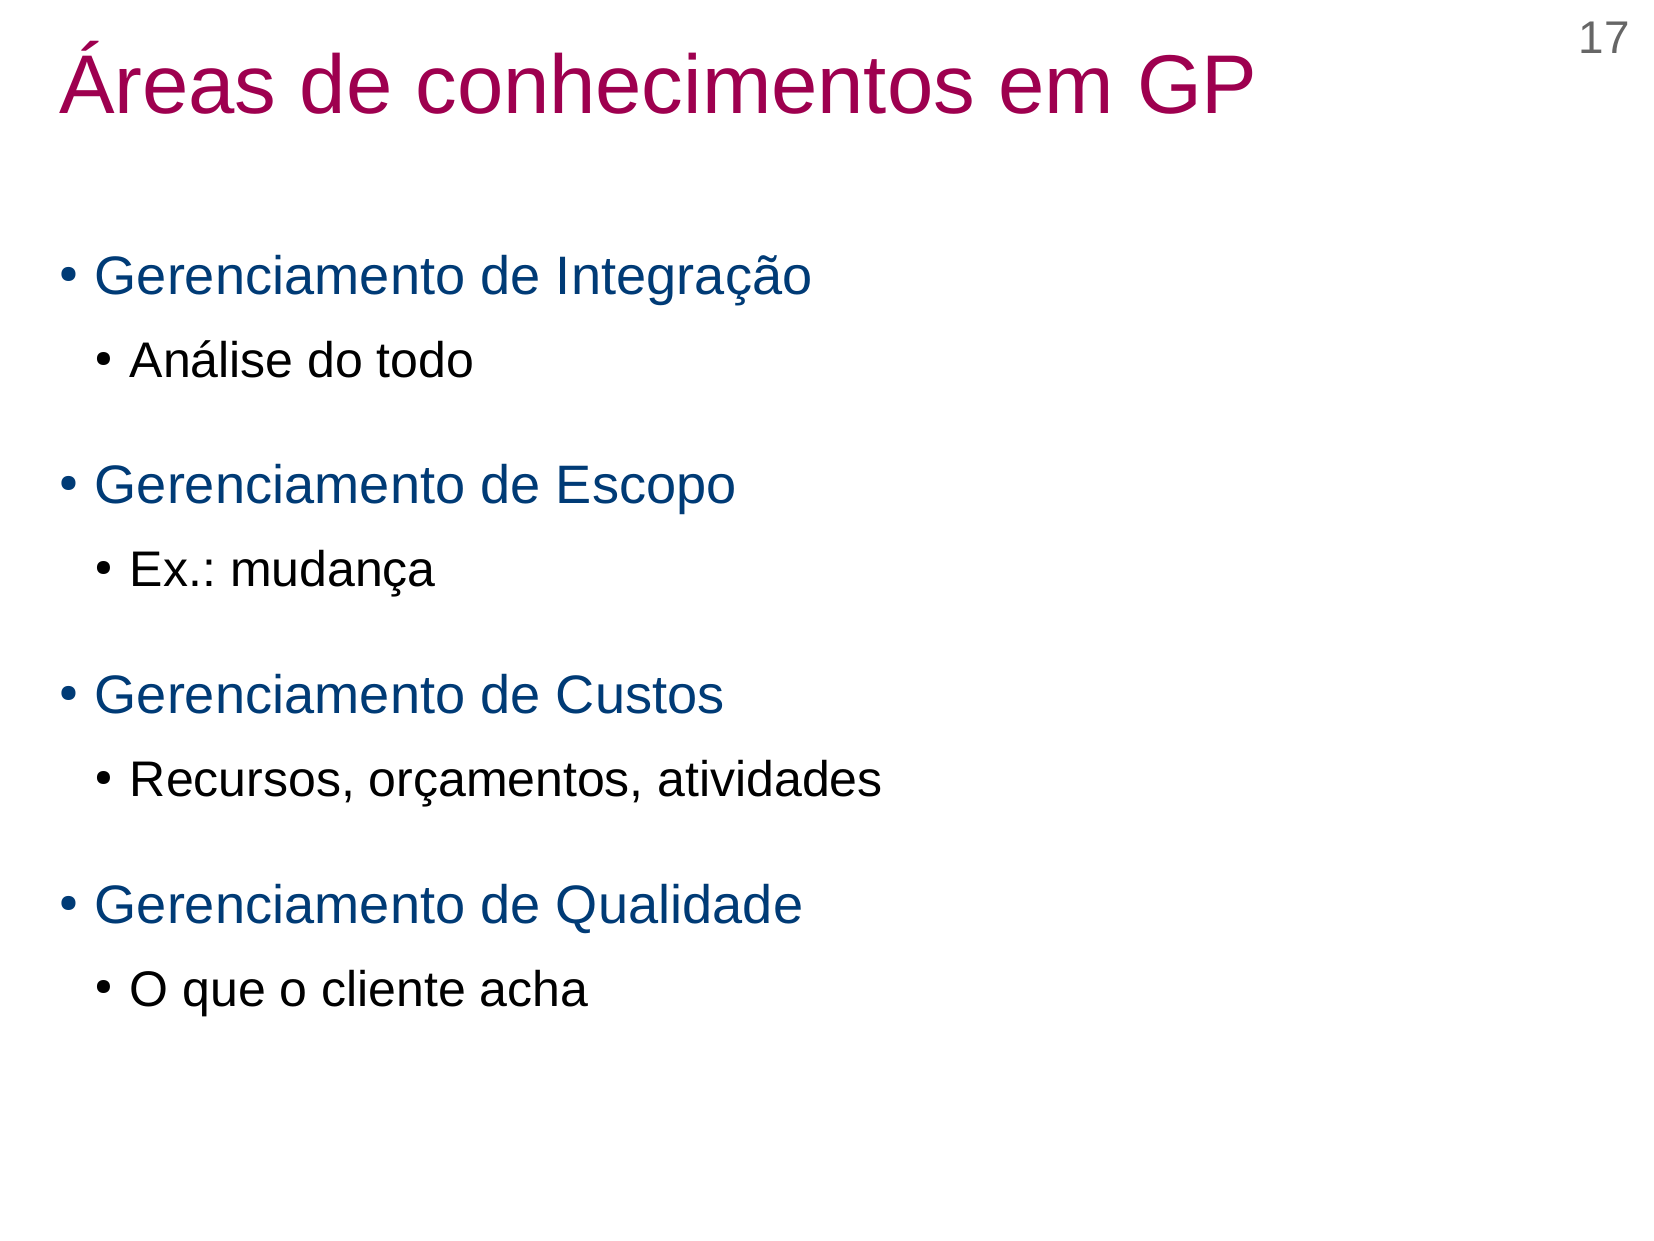

17
# Áreas de conhecimentos em GP
Gerenciamento de Integração
Análise do todo
Gerenciamento de Escopo
Ex.: mudança
Gerenciamento de Custos
Recursos, orçamentos, atividades
Gerenciamento de Qualidade
O que o cliente acha